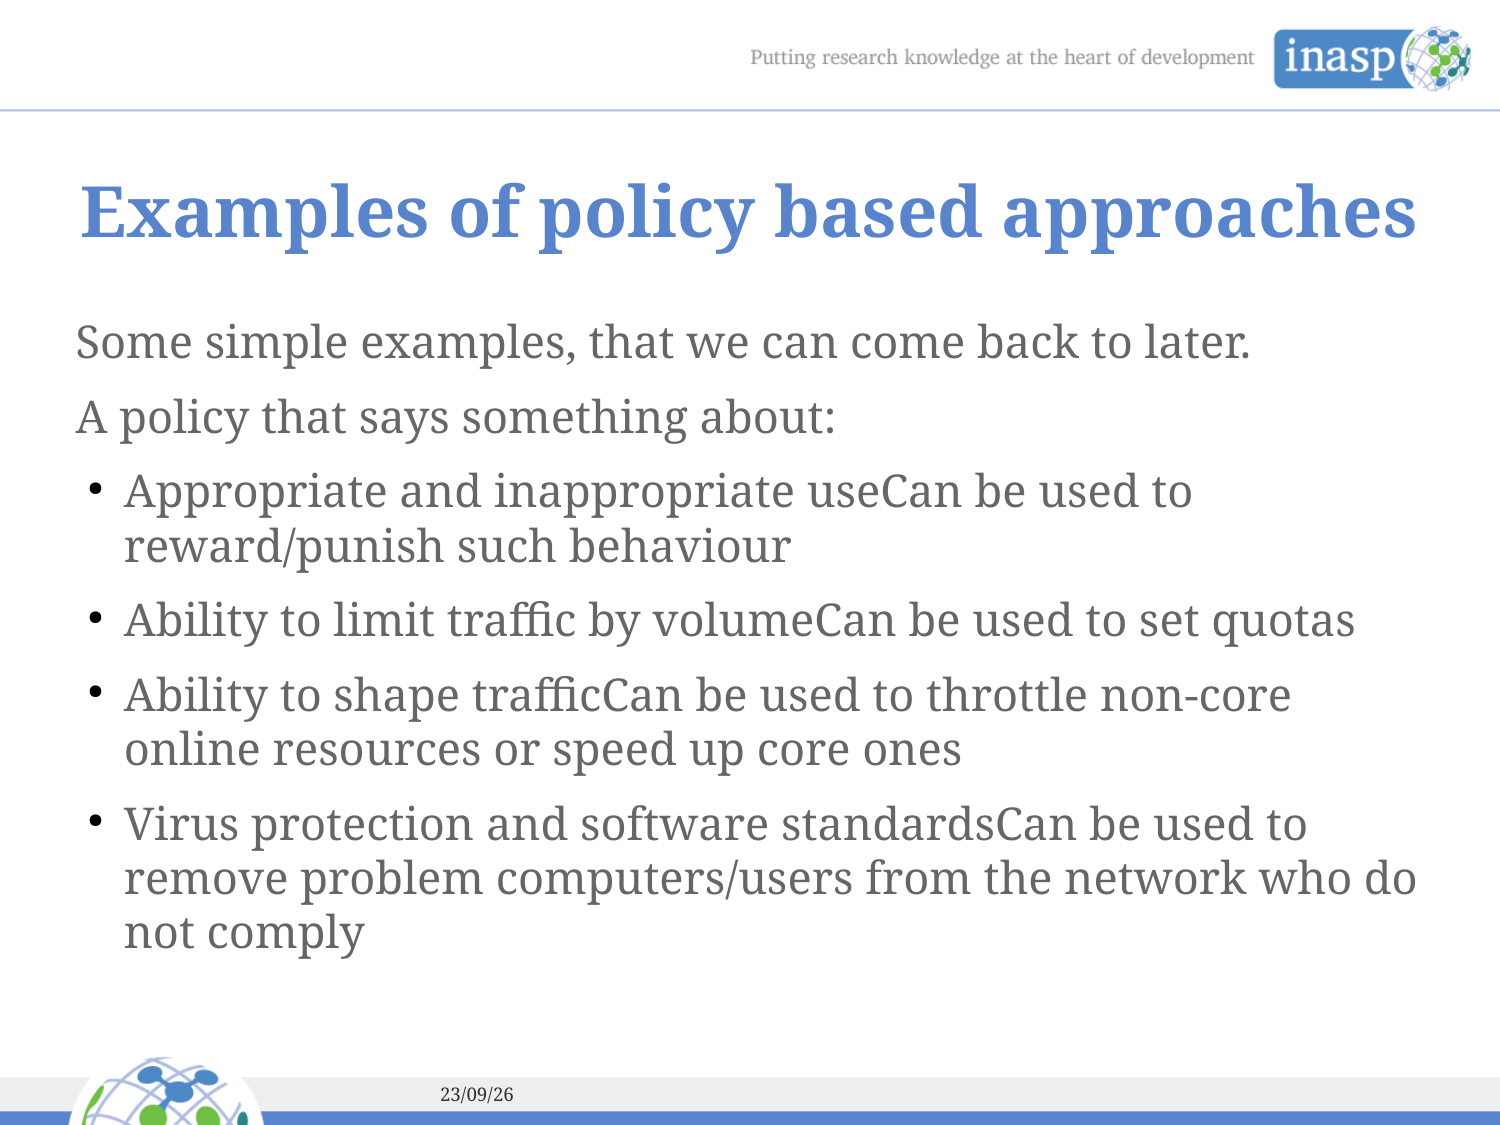

# Examples of policy based approaches
Some simple examples, that we can come back to later.
A policy that says something about:
Appropriate and inappropriate useCan be used to reward/punish such behaviour
Ability to limit traffic by volumeCan be used to set quotas
Ability to shape trafficCan be used to throttle non-core online resources or speed up core ones
Virus protection and software standardsCan be used to remove problem computers/users from the network who do not comply